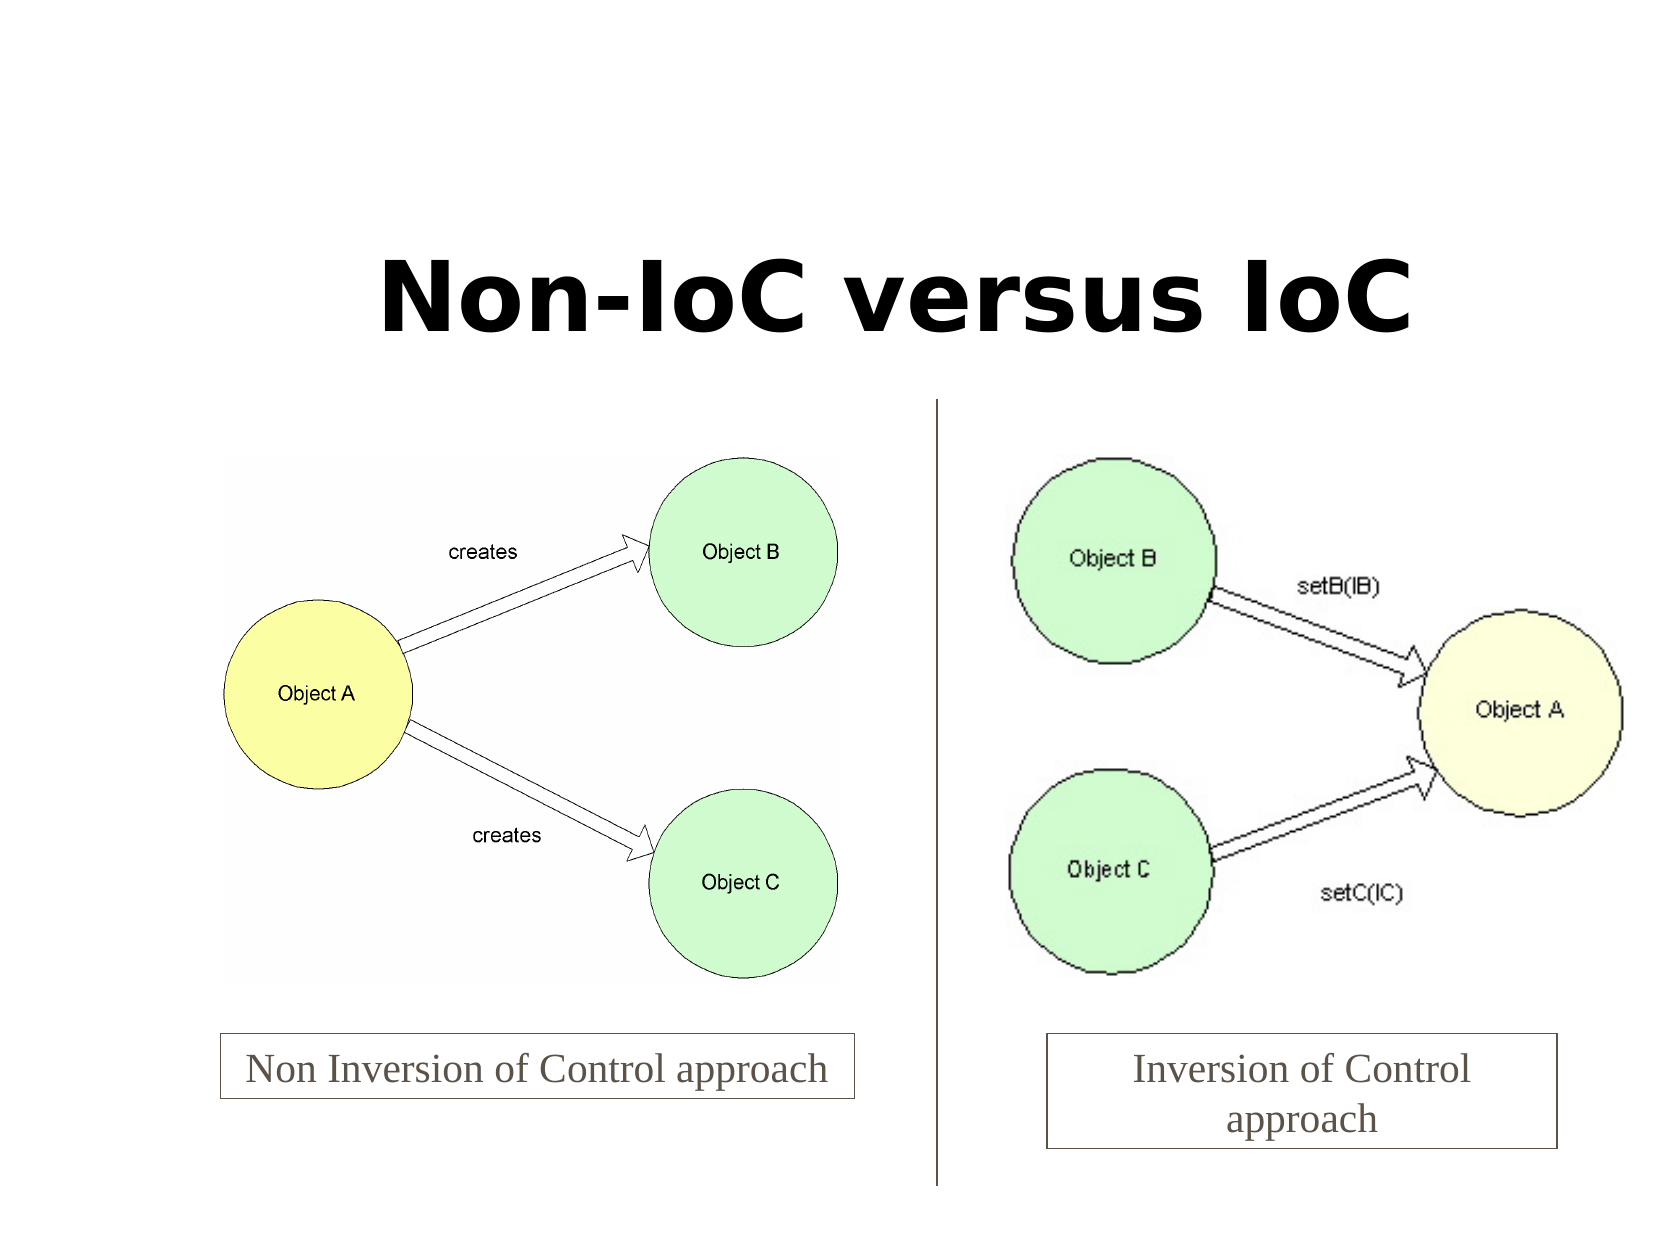

# Non-IoC versus IoC
Non Inversion of Control approach
Inversion of Control approach